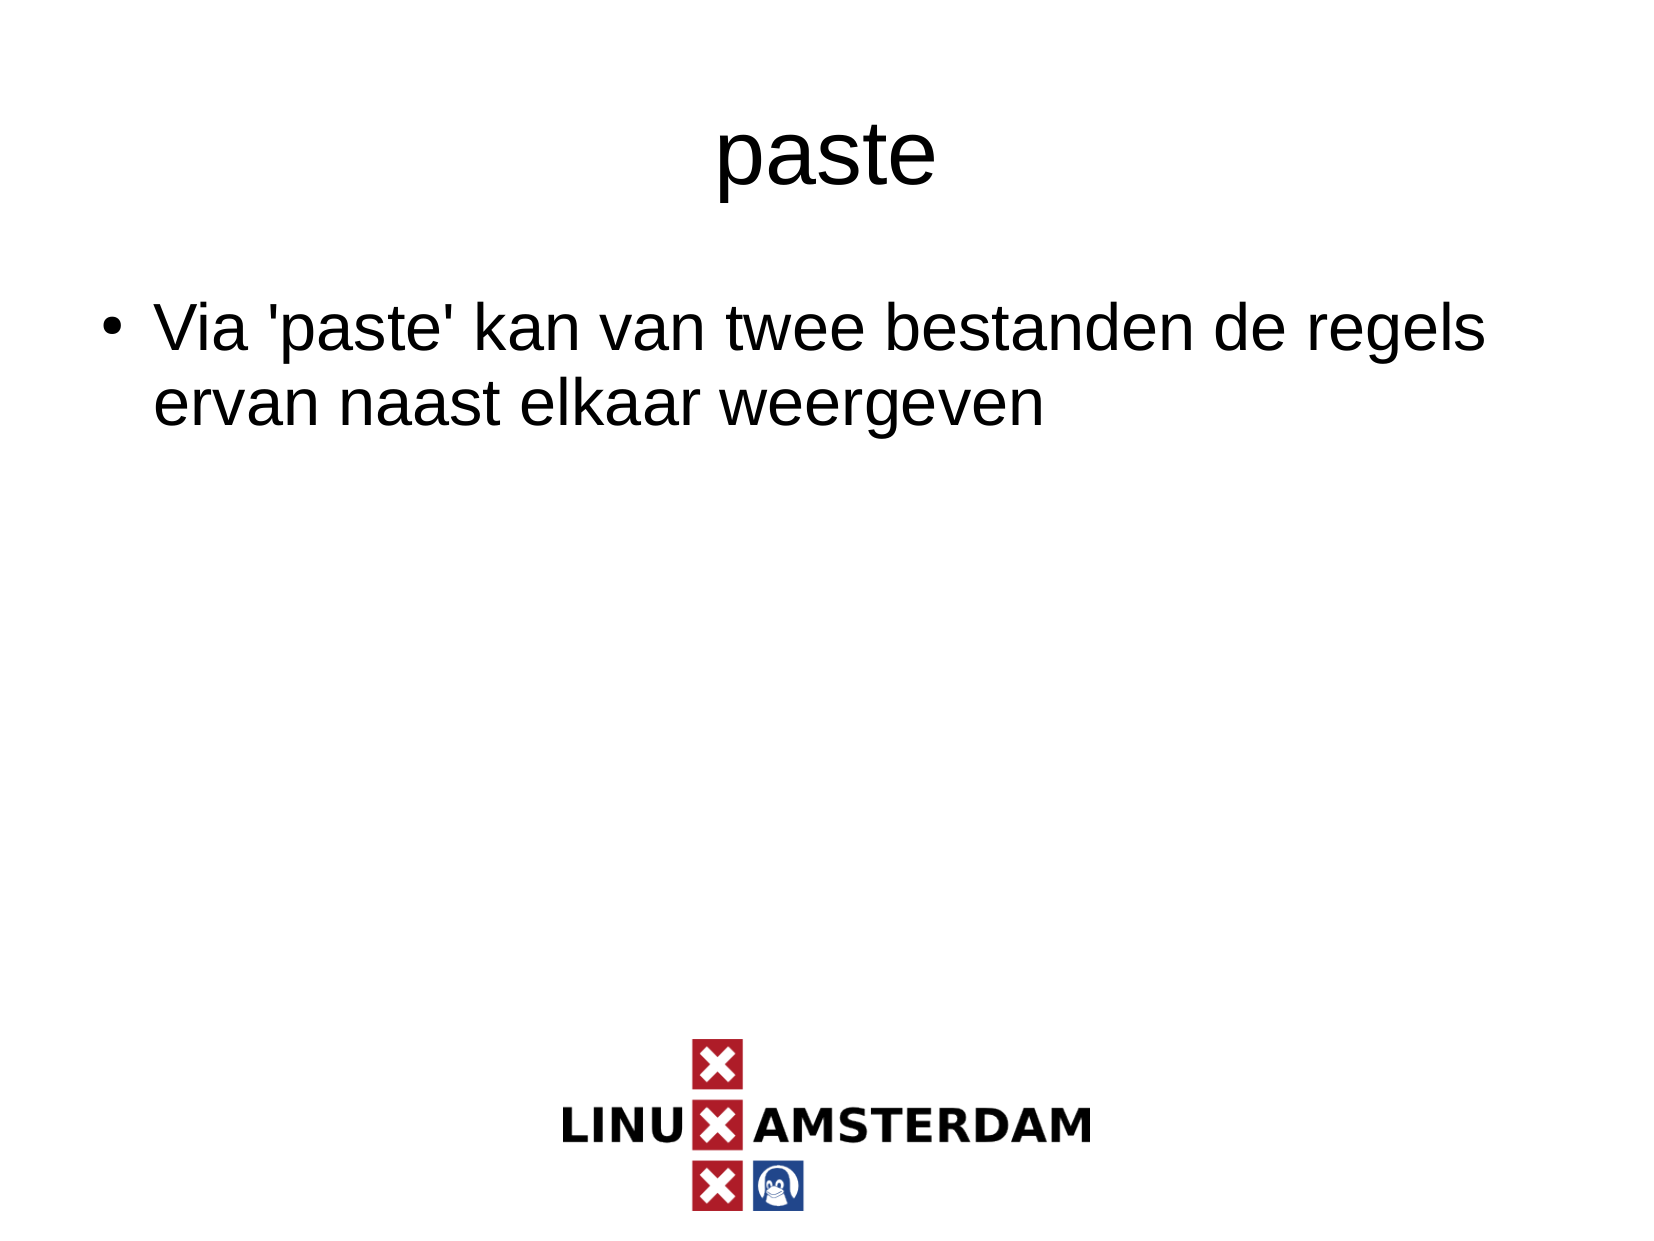

# paste
Via 'paste' kan van twee bestanden de regels ervan naast elkaar weergeven